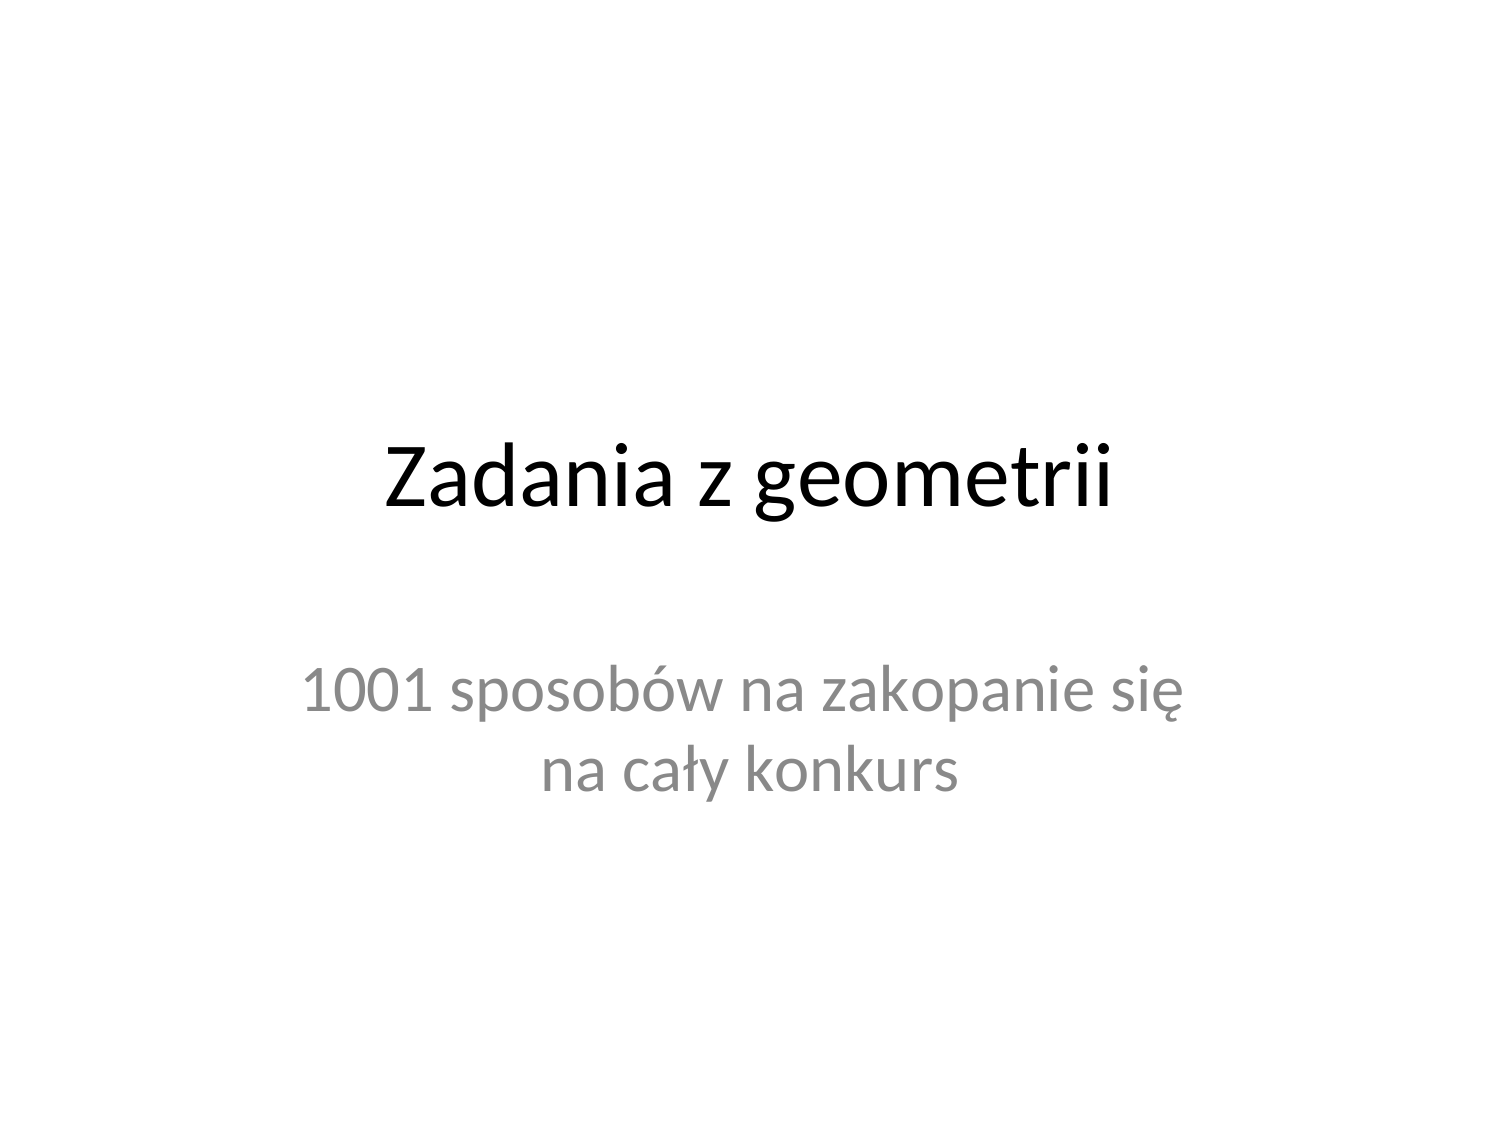

# Zadania z geometrii
1001 sposobów na zakopanie się
na cały konkurs